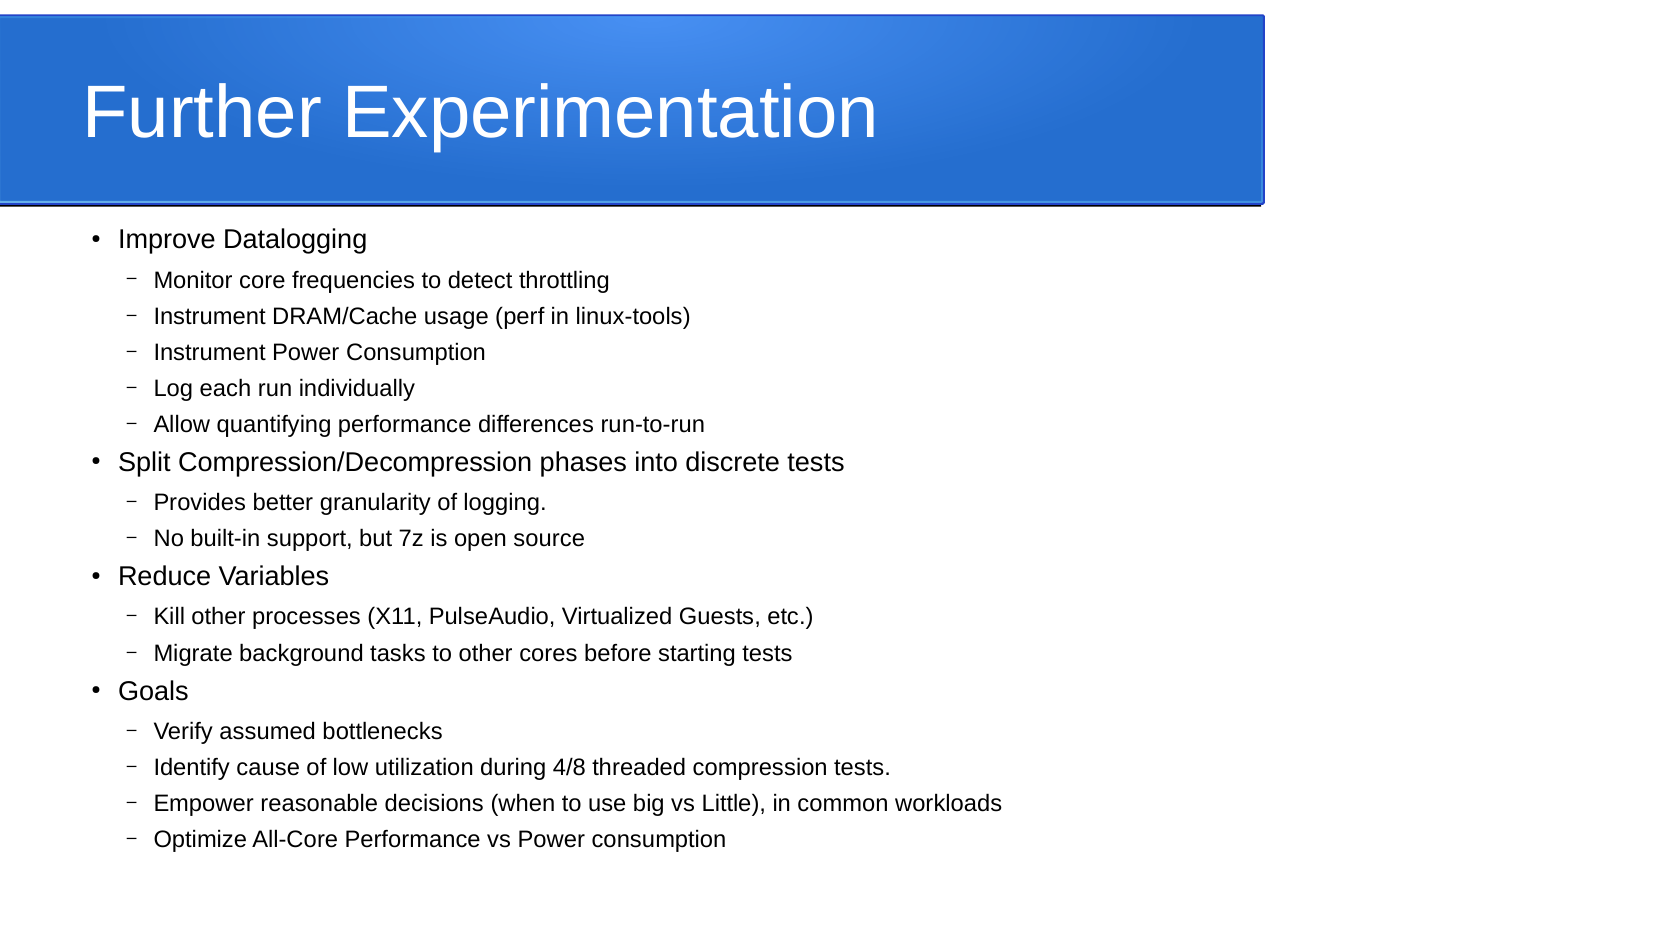

# Further Experimentation
Improve Datalogging
Monitor core frequencies to detect throttling
Instrument DRAM/Cache usage (perf in linux-tools)
Instrument Power Consumption
Log each run individually
Allow quantifying performance differences run-to-run
Split Compression/Decompression phases into discrete tests
Provides better granularity of logging.
No built-in support, but 7z is open source
Reduce Variables
Kill other processes (X11, PulseAudio, Virtualized Guests, etc.)
Migrate background tasks to other cores before starting tests
Goals
Verify assumed bottlenecks
Identify cause of low utilization during 4/8 threaded compression tests.
Empower reasonable decisions (when to use big vs Little), in common workloads
Optimize All-Core Performance vs Power consumption